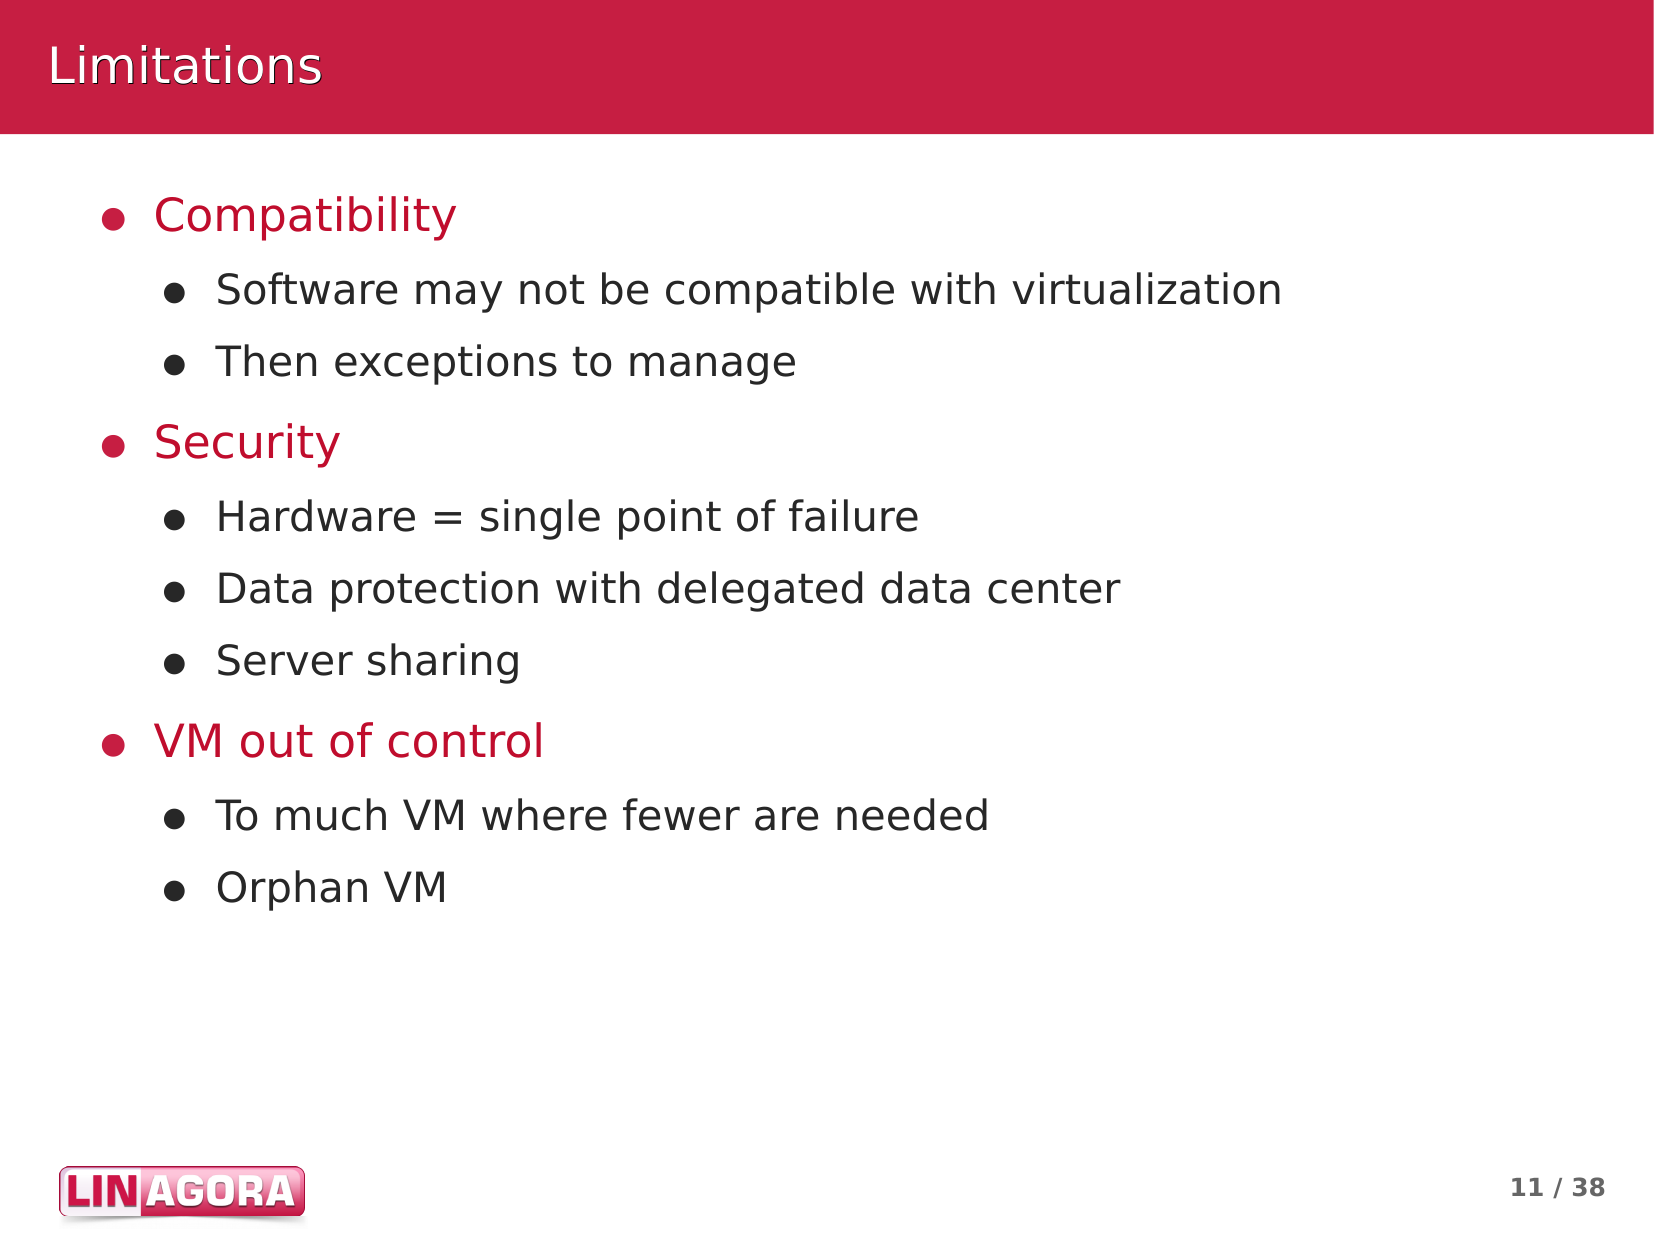

# Limitations
Compatibility
Software may not be compatible with virtualization
Then exceptions to manage
Security
Hardware = single point of failure
Data protection with delegated data center
Server sharing
VM out of control
To much VM where fewer are needed
Orphan VM